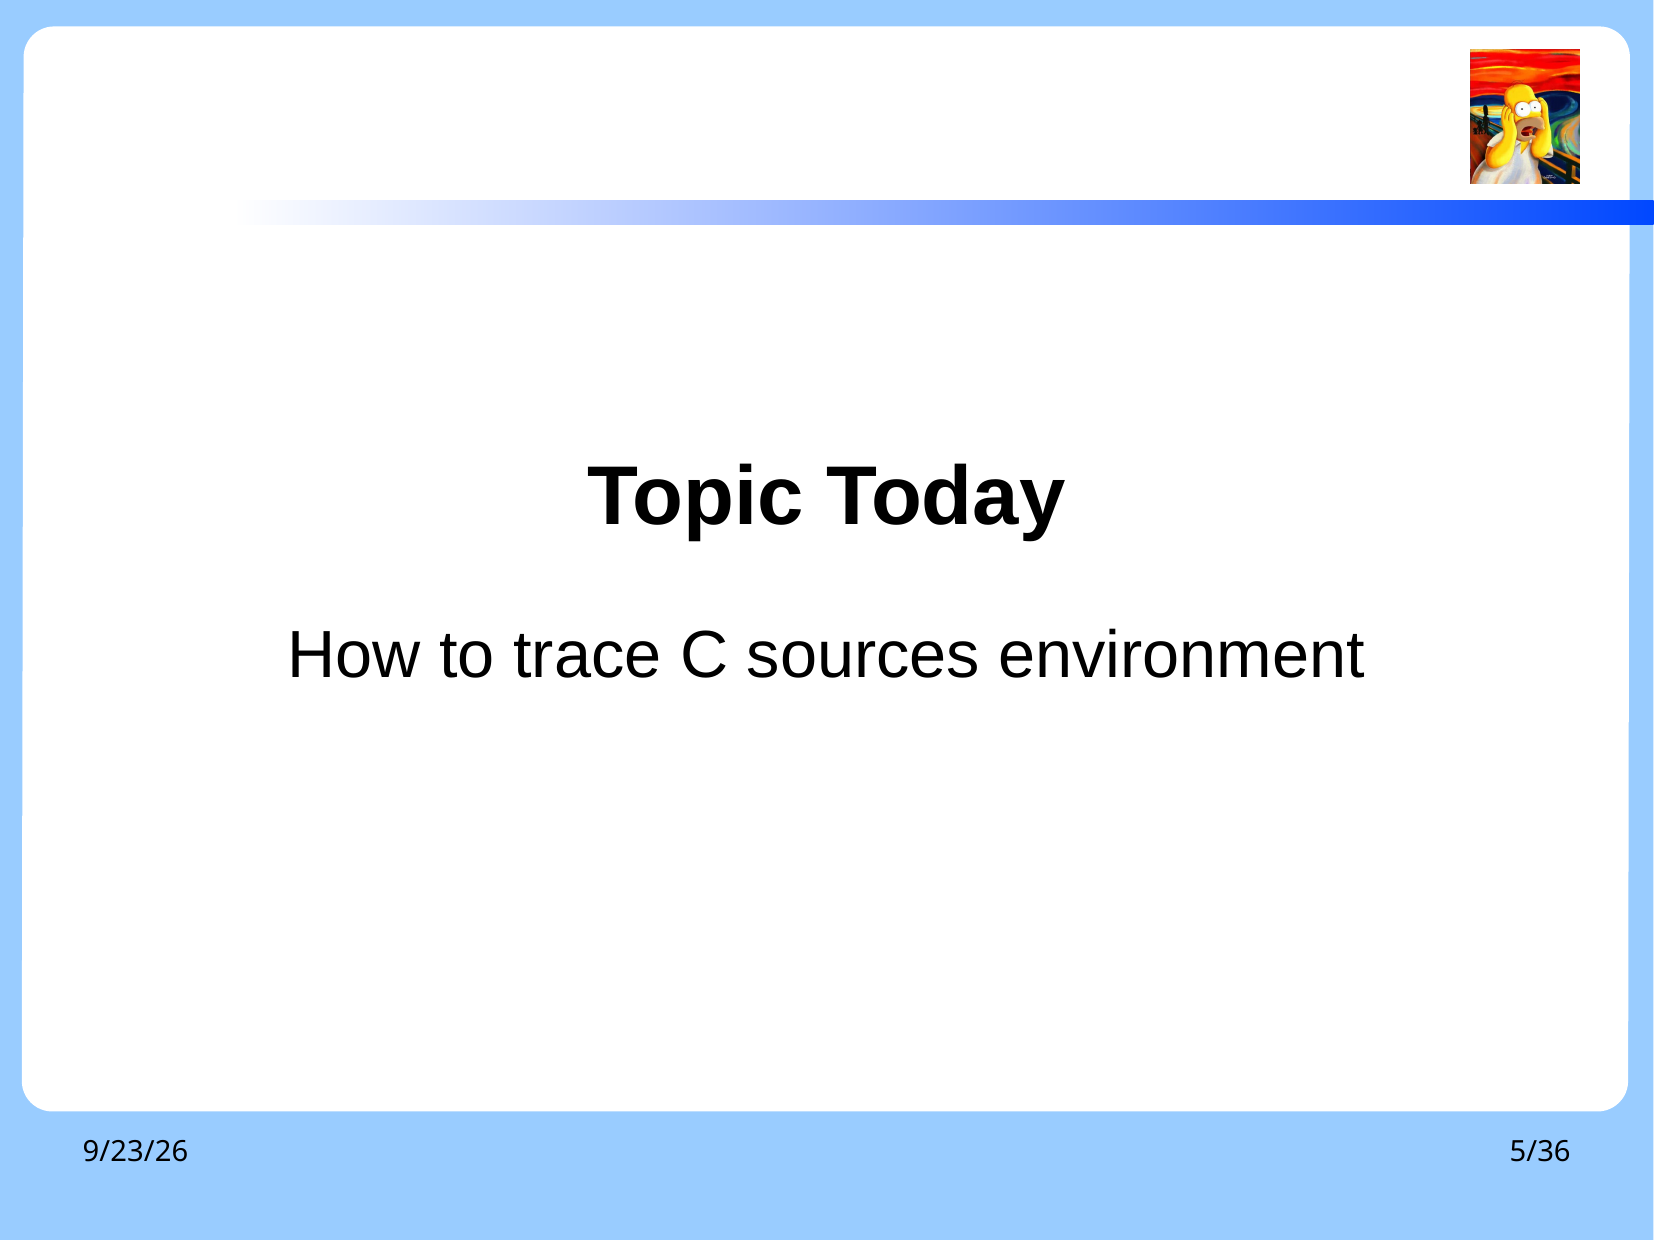

# Topic Today
How to trace C sources environment
5